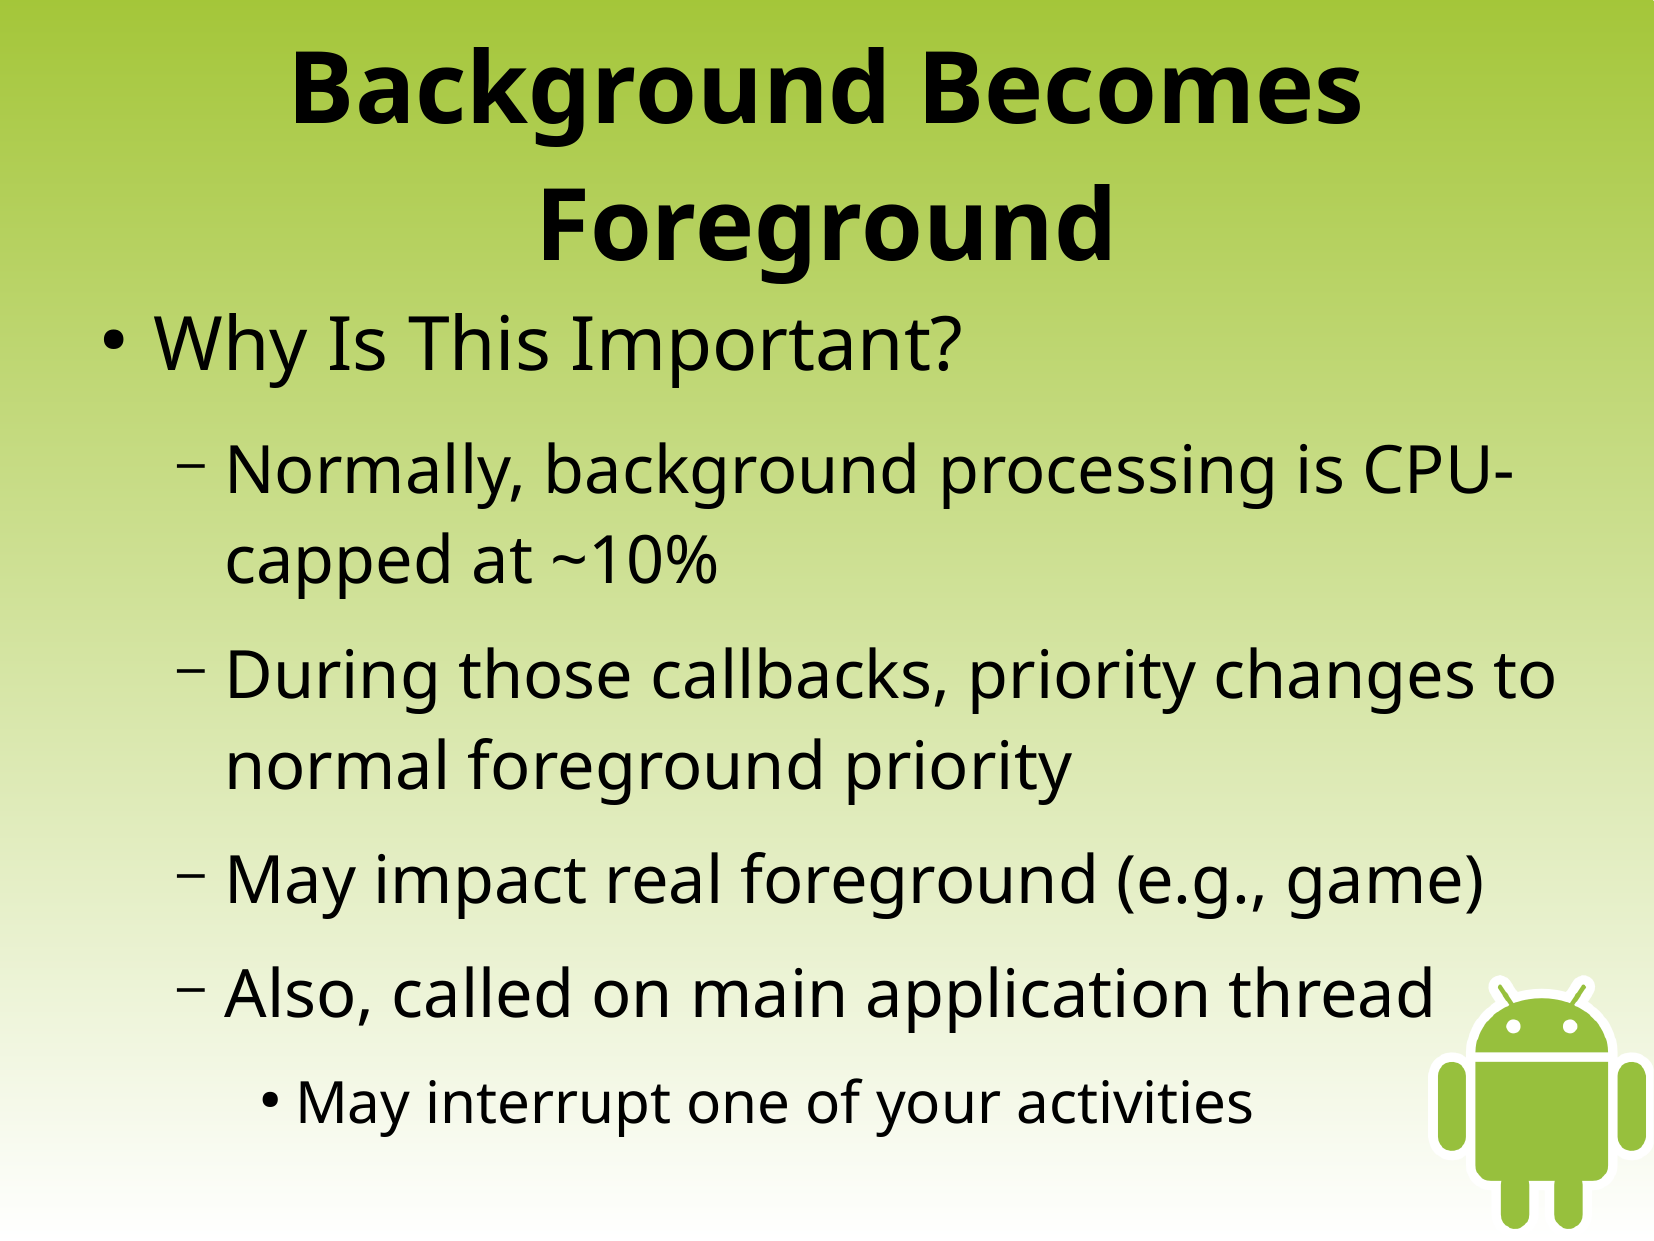

# Background Becomes Foreground
Why Is This Important?
Normally, background processing is CPU-capped at ~10%
During those callbacks, priority changes to normal foreground priority
May impact real foreground (e.g., game)
Also, called on main application thread
May interrupt one of your activities